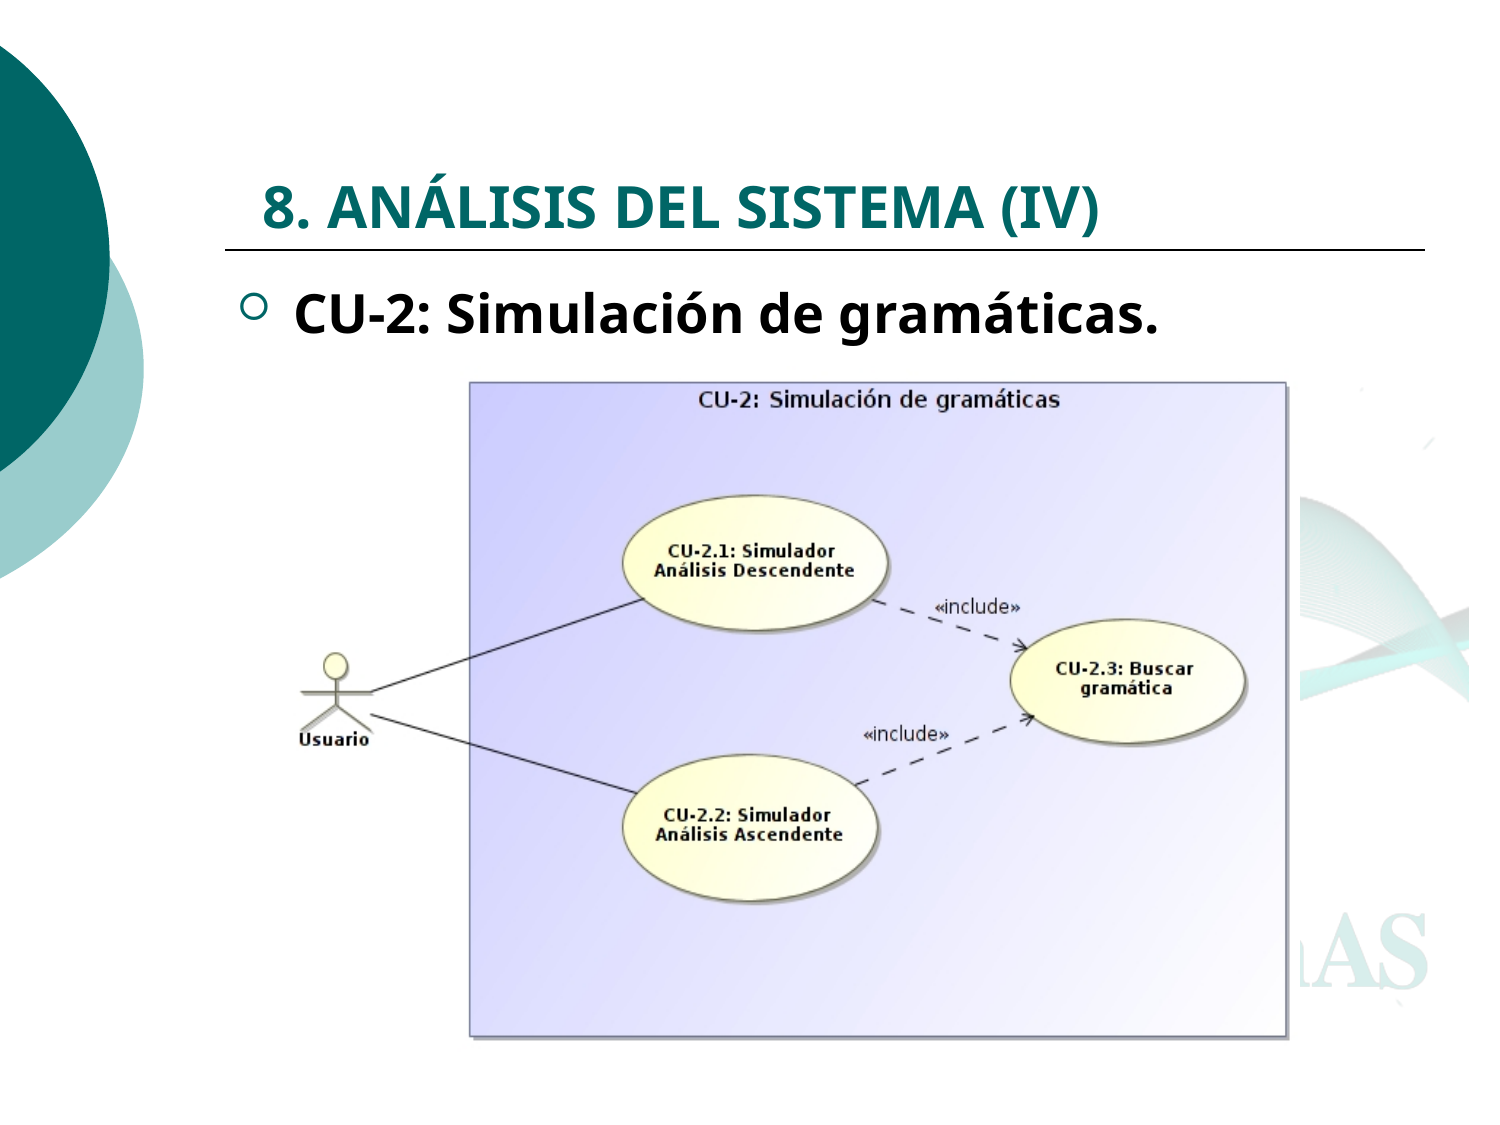

# 8. ANÁLISIS DEL SISTEMA (IV)
CU-2: Simulación de gramáticas.